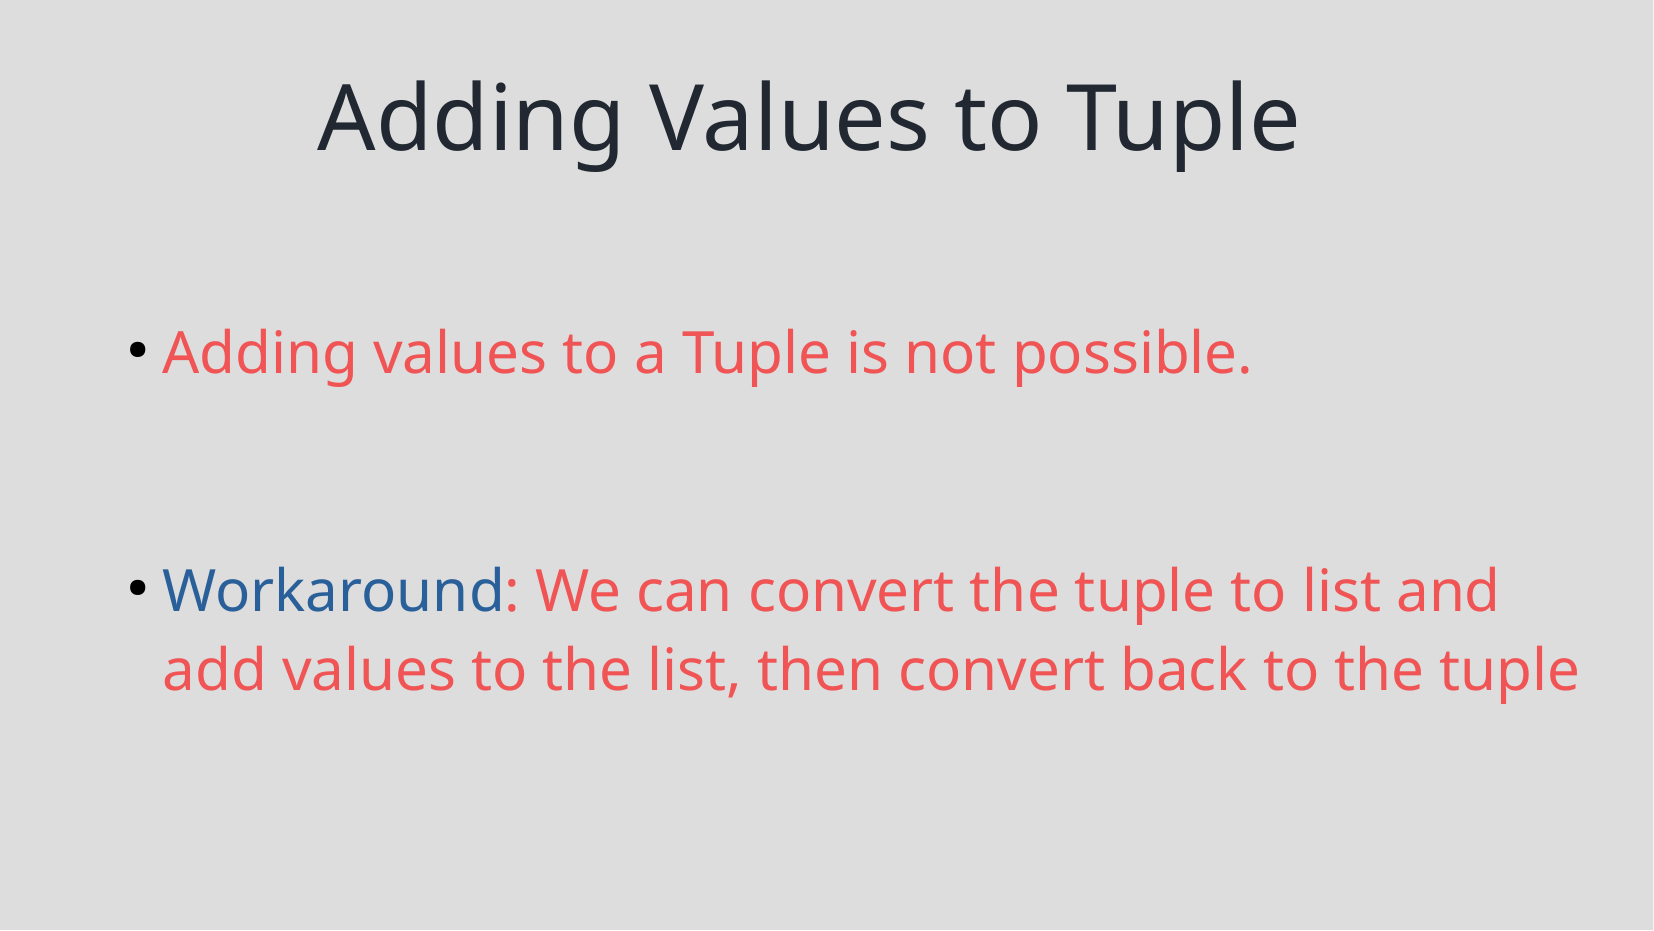

# Adding Values to Tuple
Adding values to a Tuple is not possible.
Workaround: We can convert the tuple to list and add values to the list, then convert back to the tuple